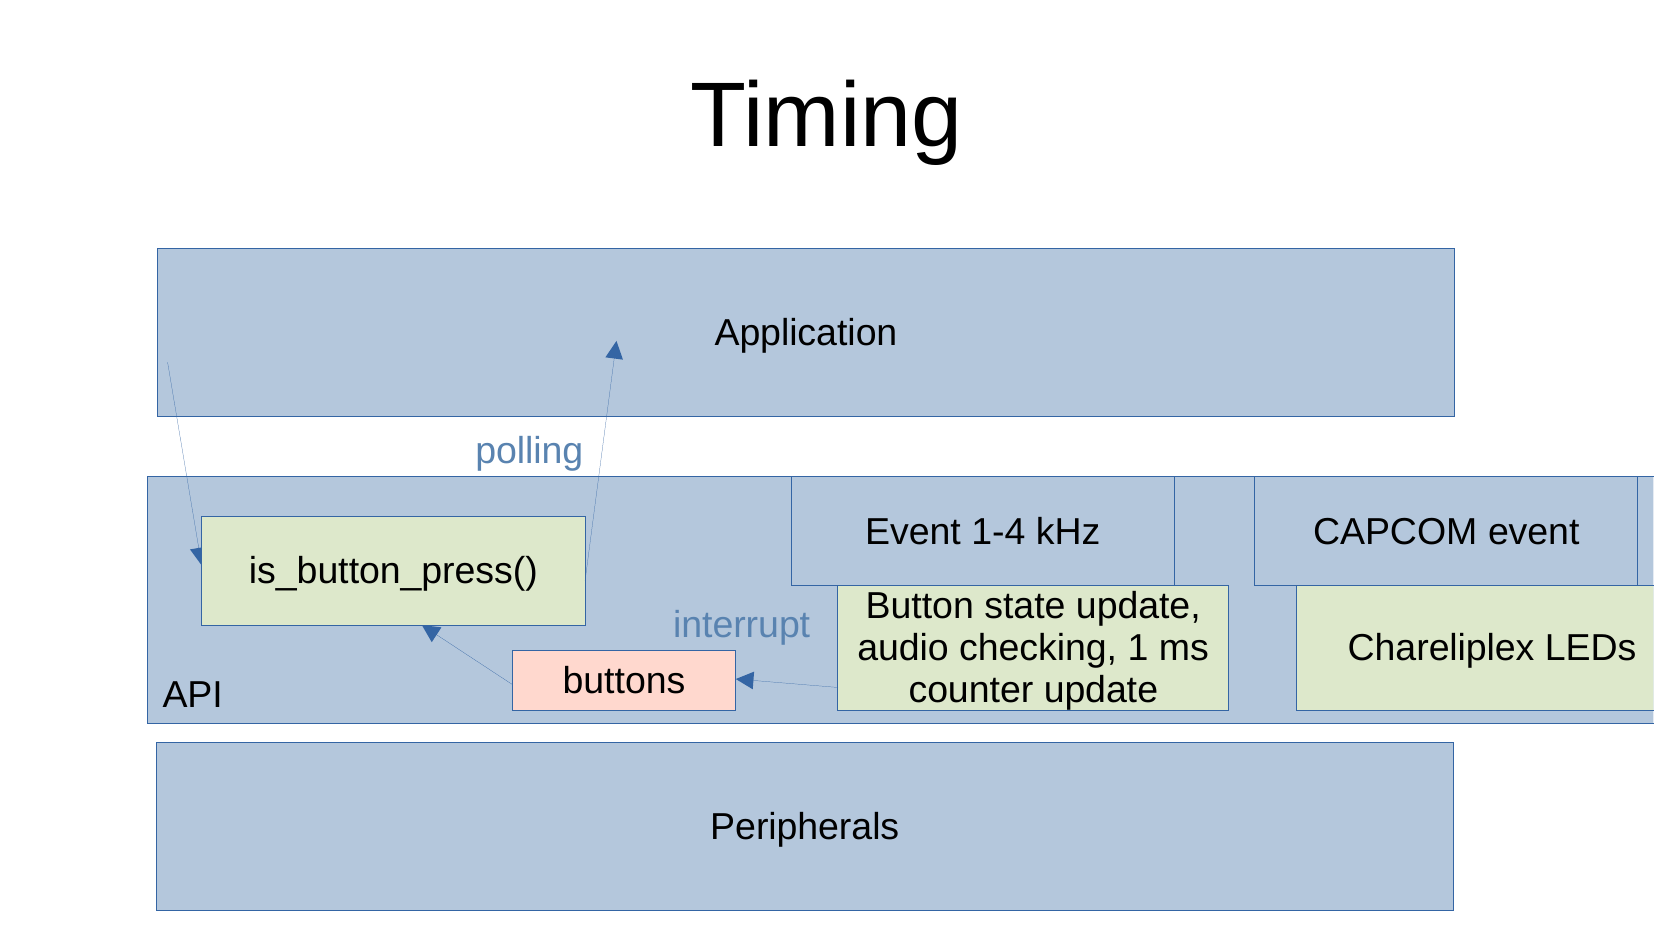

# Timing
Application
polling
API
Event 1-4 kHz
CAPCOM event
is_button_press()
Button state update, audio checking, 1 ms counter update
Chareliplex LEDs
interrupt
buttons
Peripherals